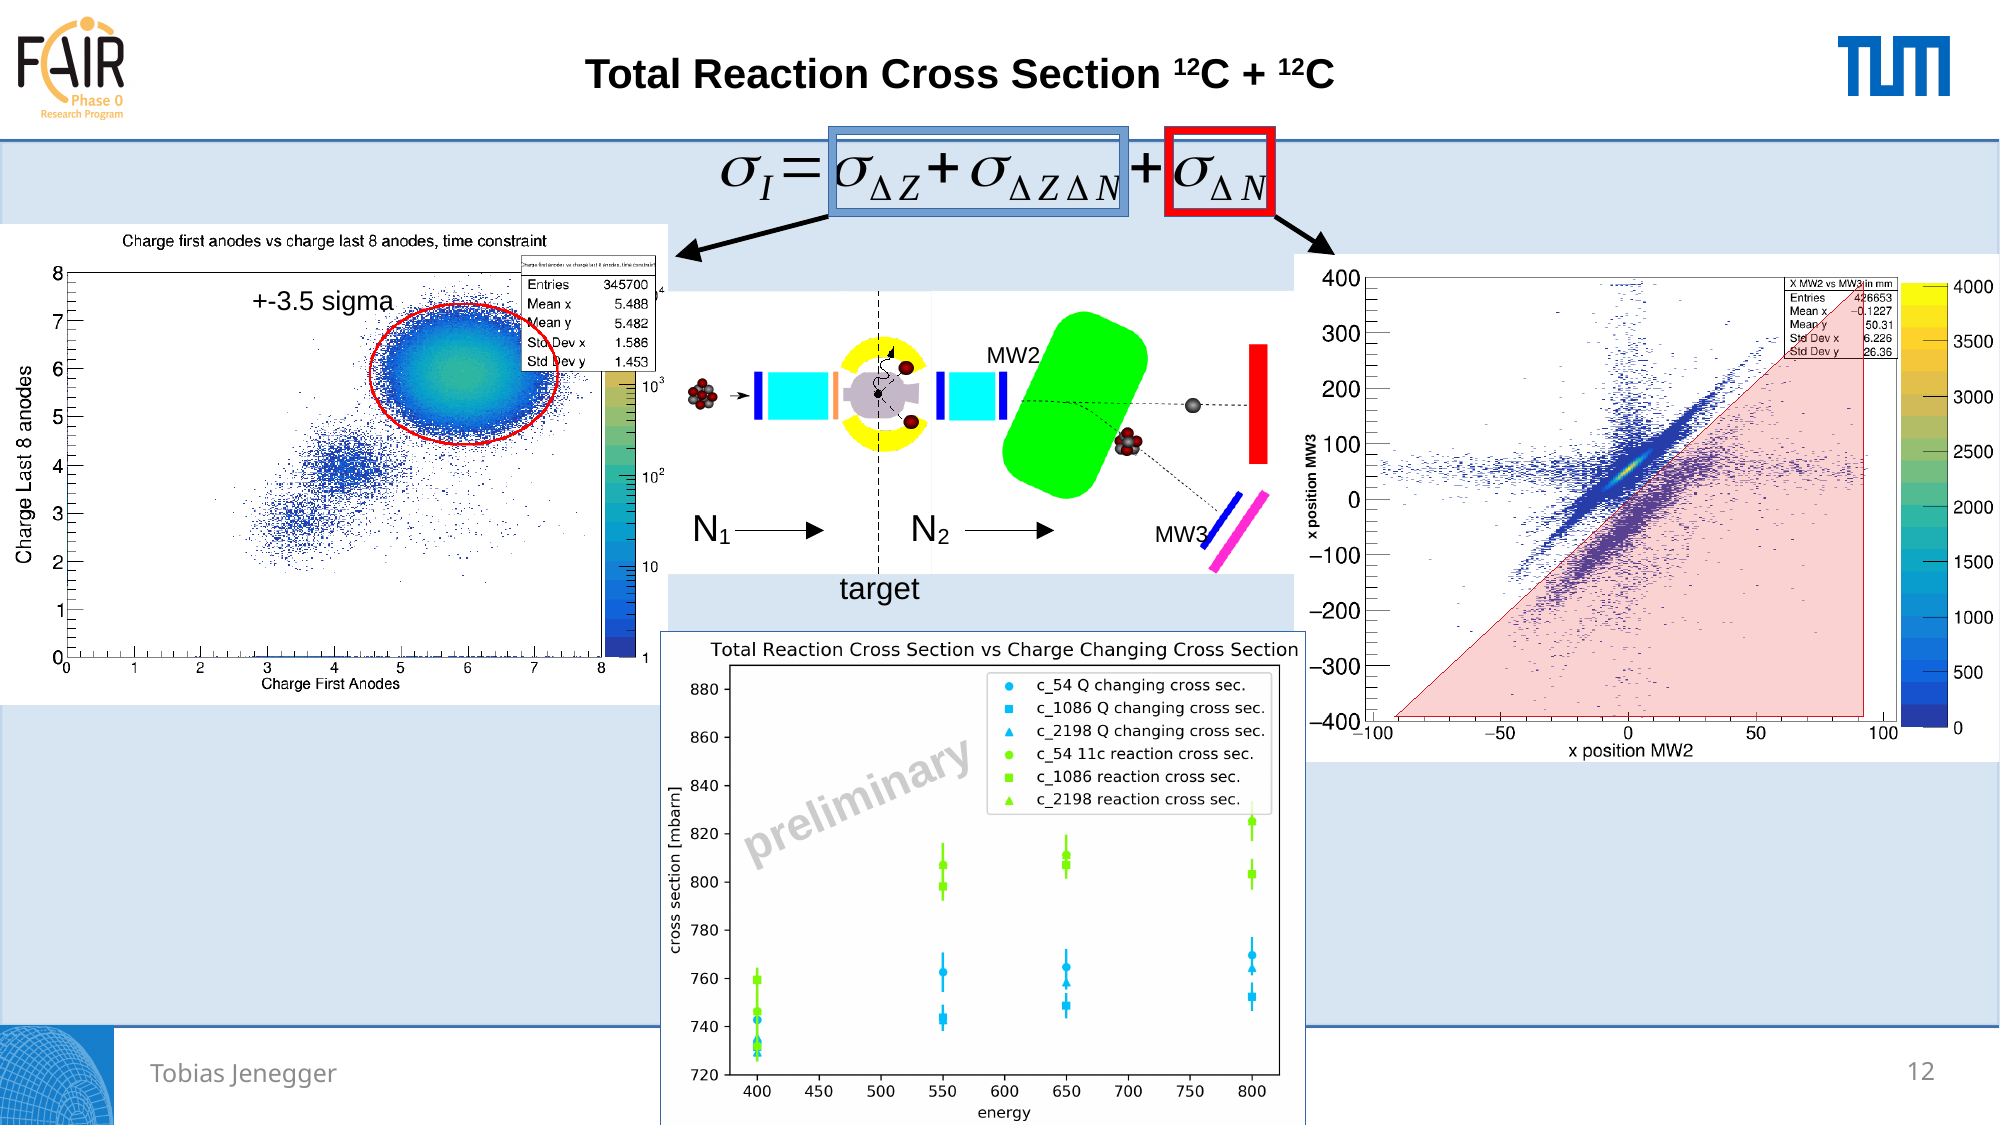

Total Reaction Cross Section 12C + 12C
+-3.5 sigma
N1
N2
target
MW2
x position MW3
MW3
preliminary
12